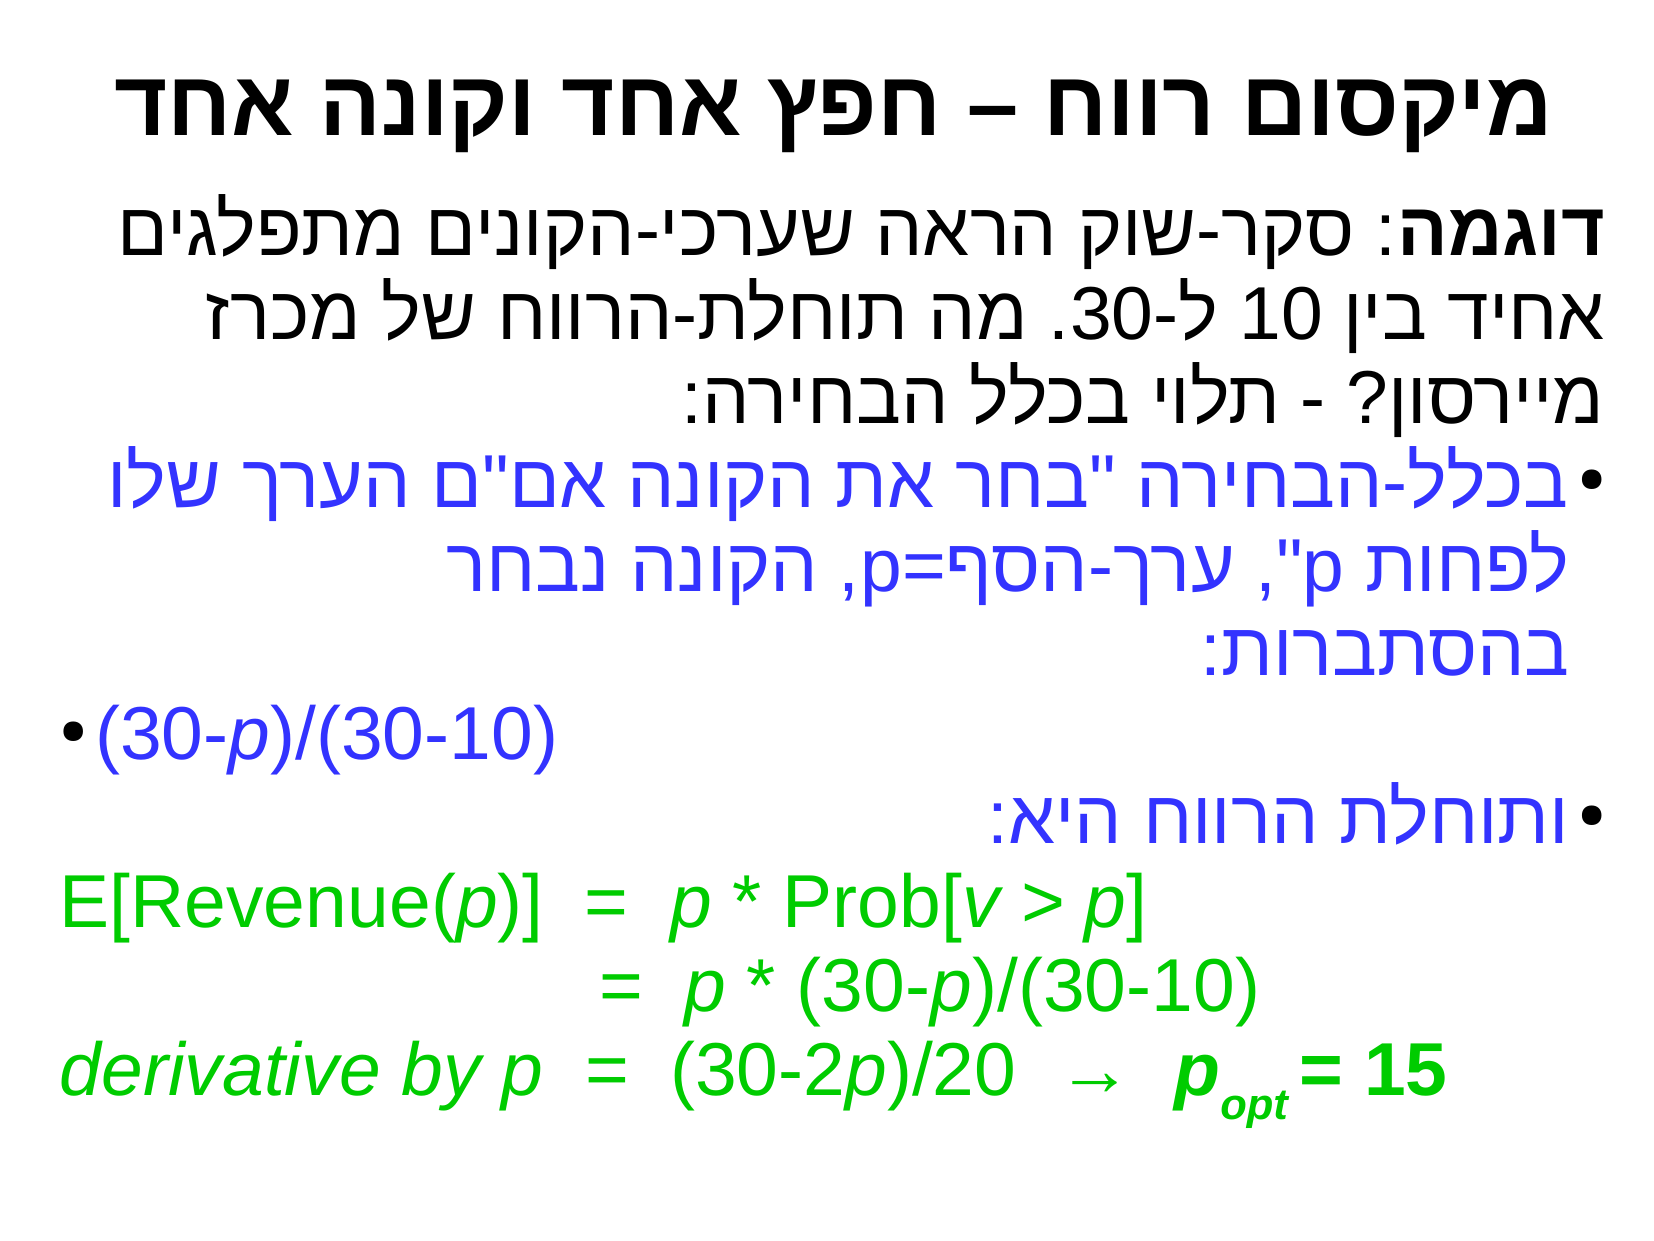

# מיקסום רווח – חפץ אחד וקונה אחד
דוגמה: סקר-שוק הראה שערכי-הקונים מתפלגים אחיד בין 10 ל-30. מה תוחלת-הרווח של מכרז מיירסון? - תלוי בכלל הבחירה:
בכלל-הבחירה "בחר את הקונה אם"ם הערך שלו לפחות p", ערך-הסף=p, הקונה נבחר בהסתברות:
(30-p)/(30-10)
ותוחלת הרווח היא:
E[Revenue(p)] = p * Prob[v > p]
 = p * (30-p)/(30-10)
derivative by p = (30-2p)/20 → popt = 15